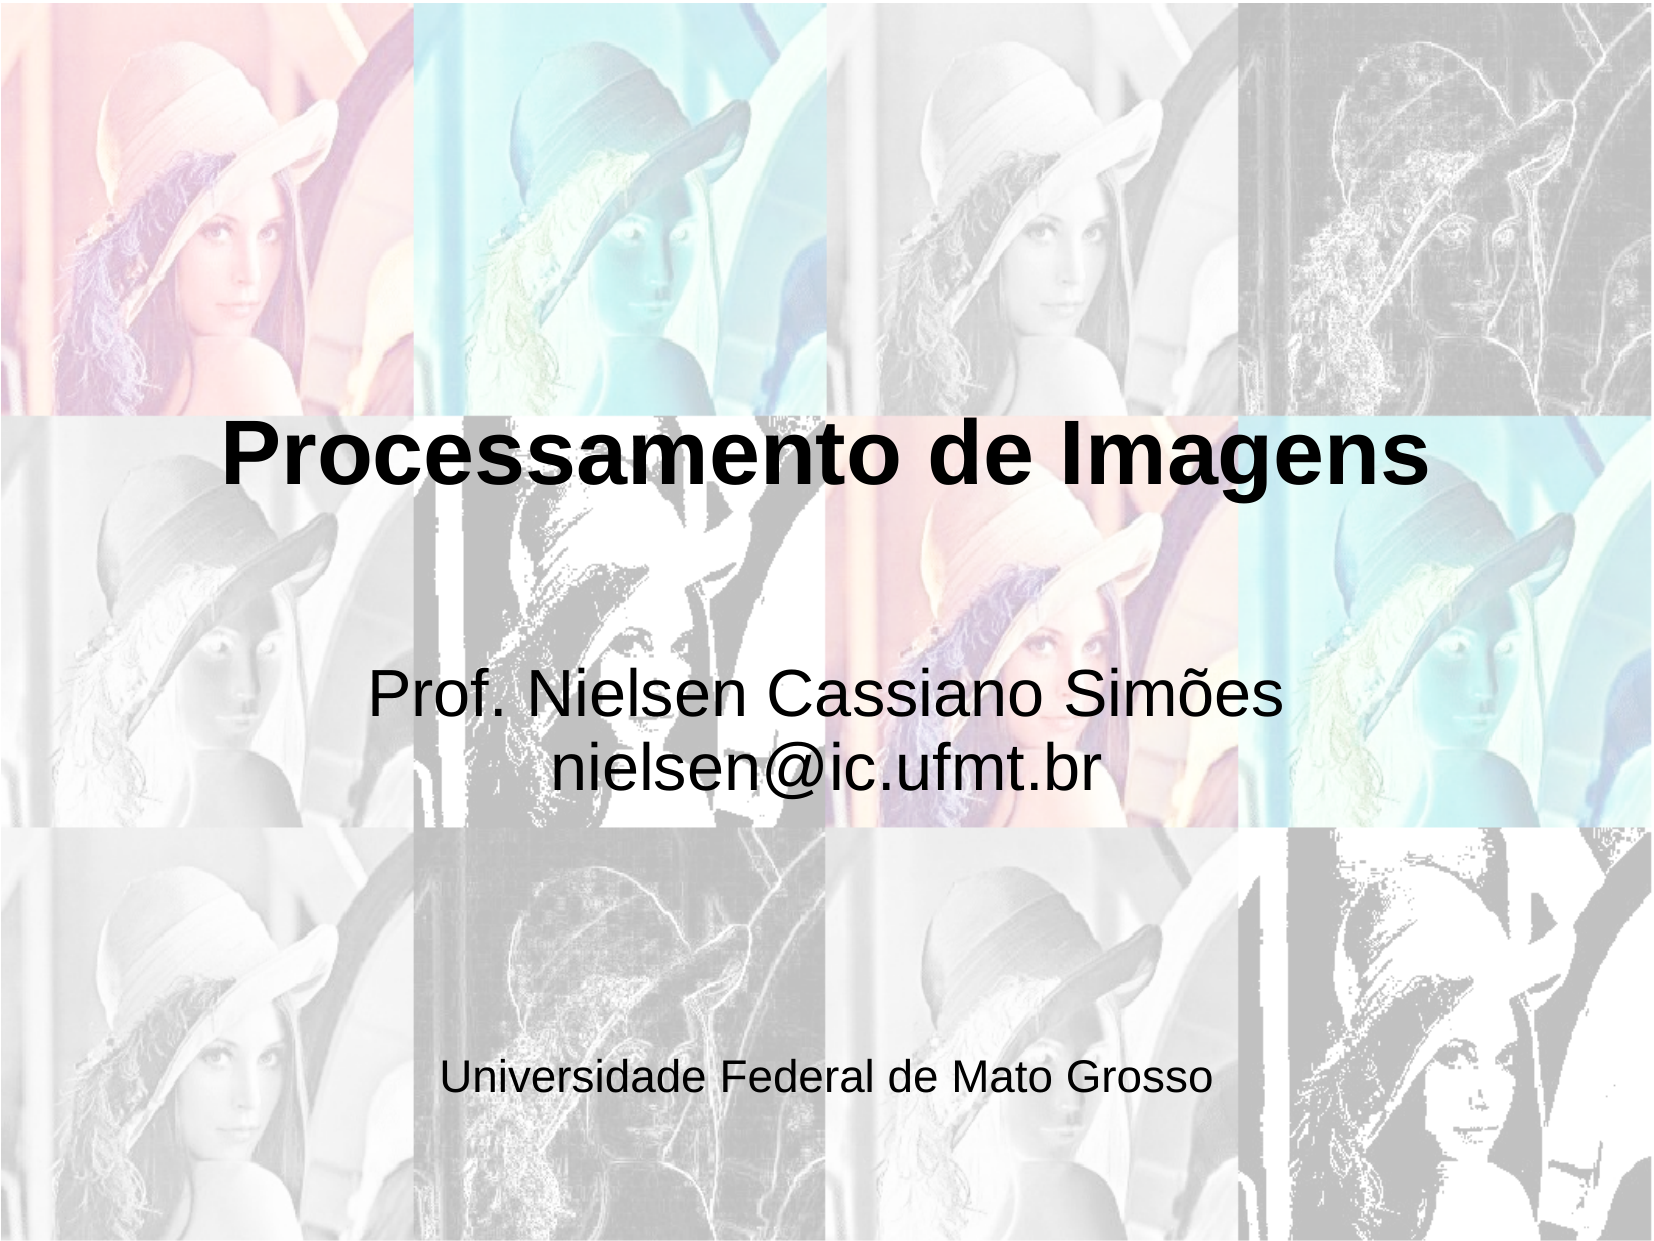

# Processamento de Imagens
Prof. Nielsen Cassiano Simões
nielsen@ic.ufmt.br
Universidade Federal de Mato Grosso